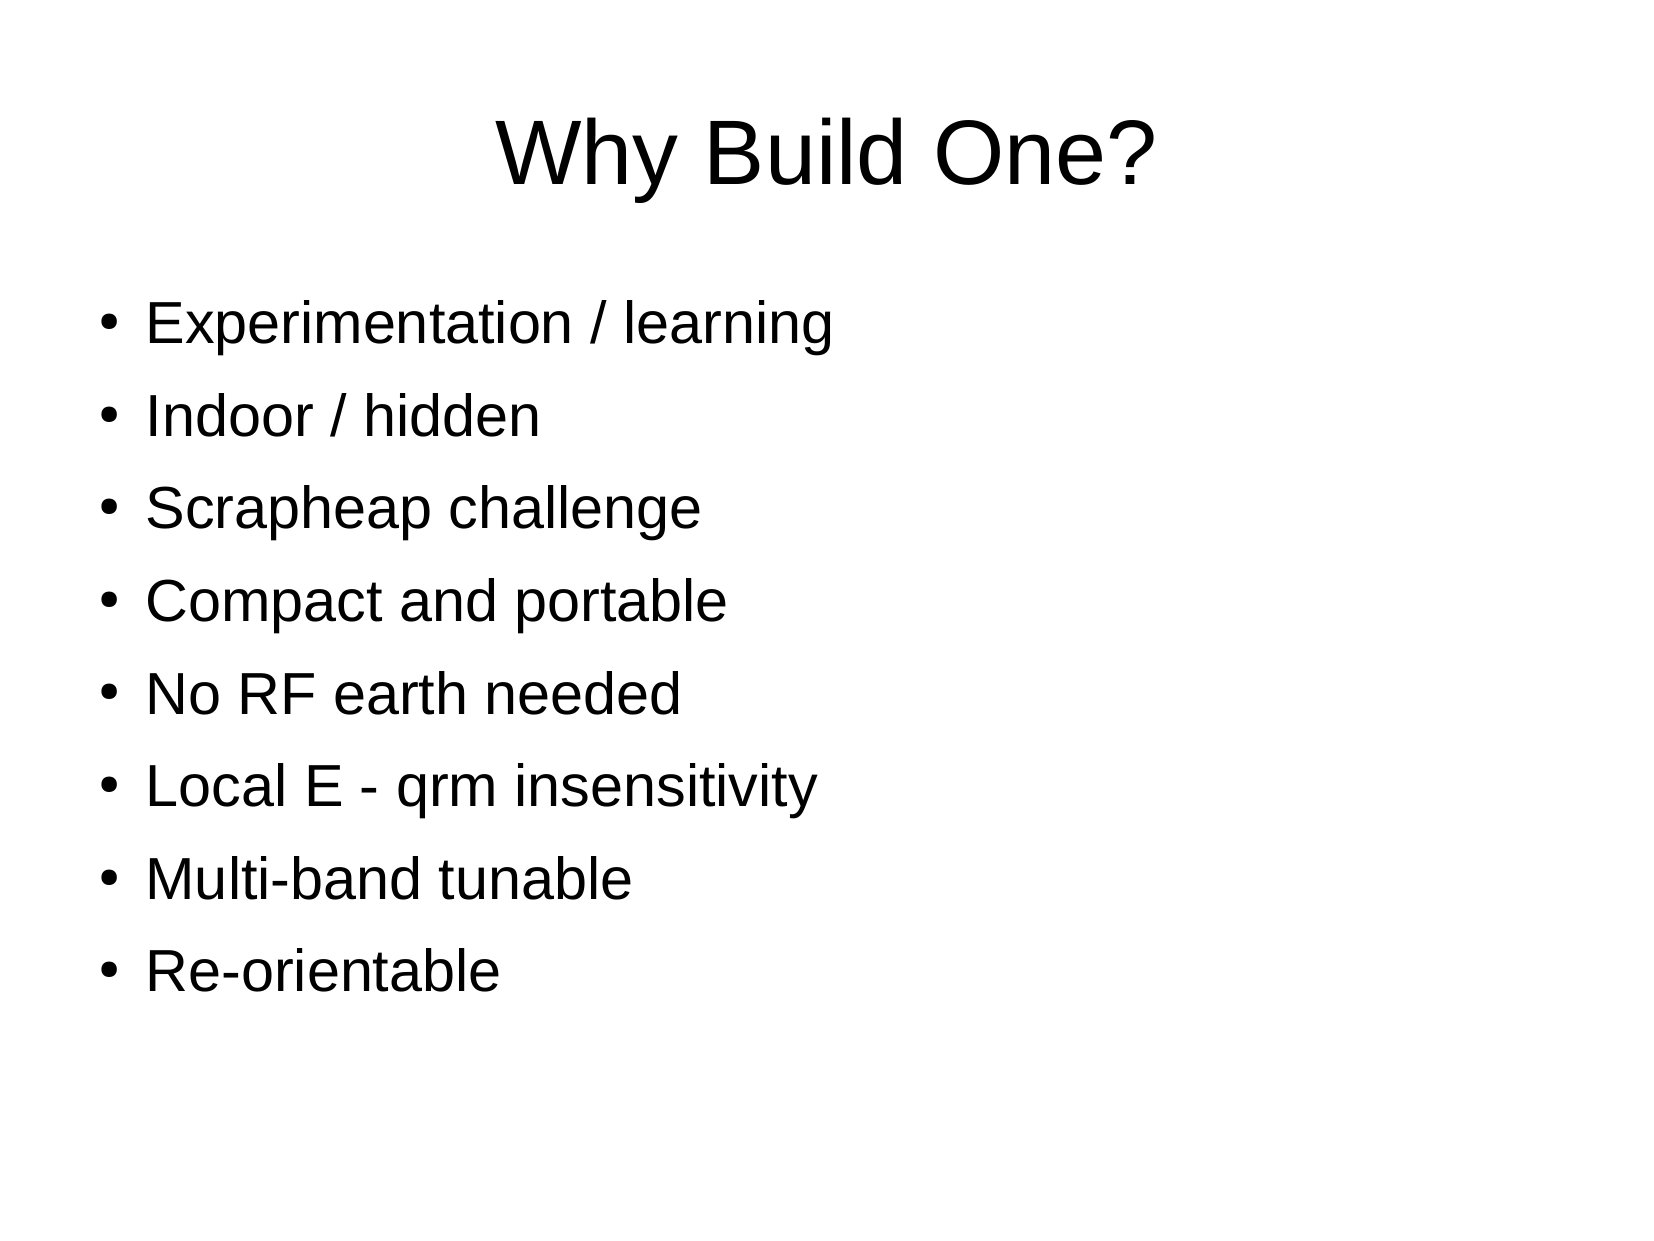

# Why Build One?
Experimentation / learning
Indoor / hidden
Scrapheap challenge
Compact and portable
No RF earth needed
Local E - qrm insensitivity
Multi-band tunable
Re-orientable